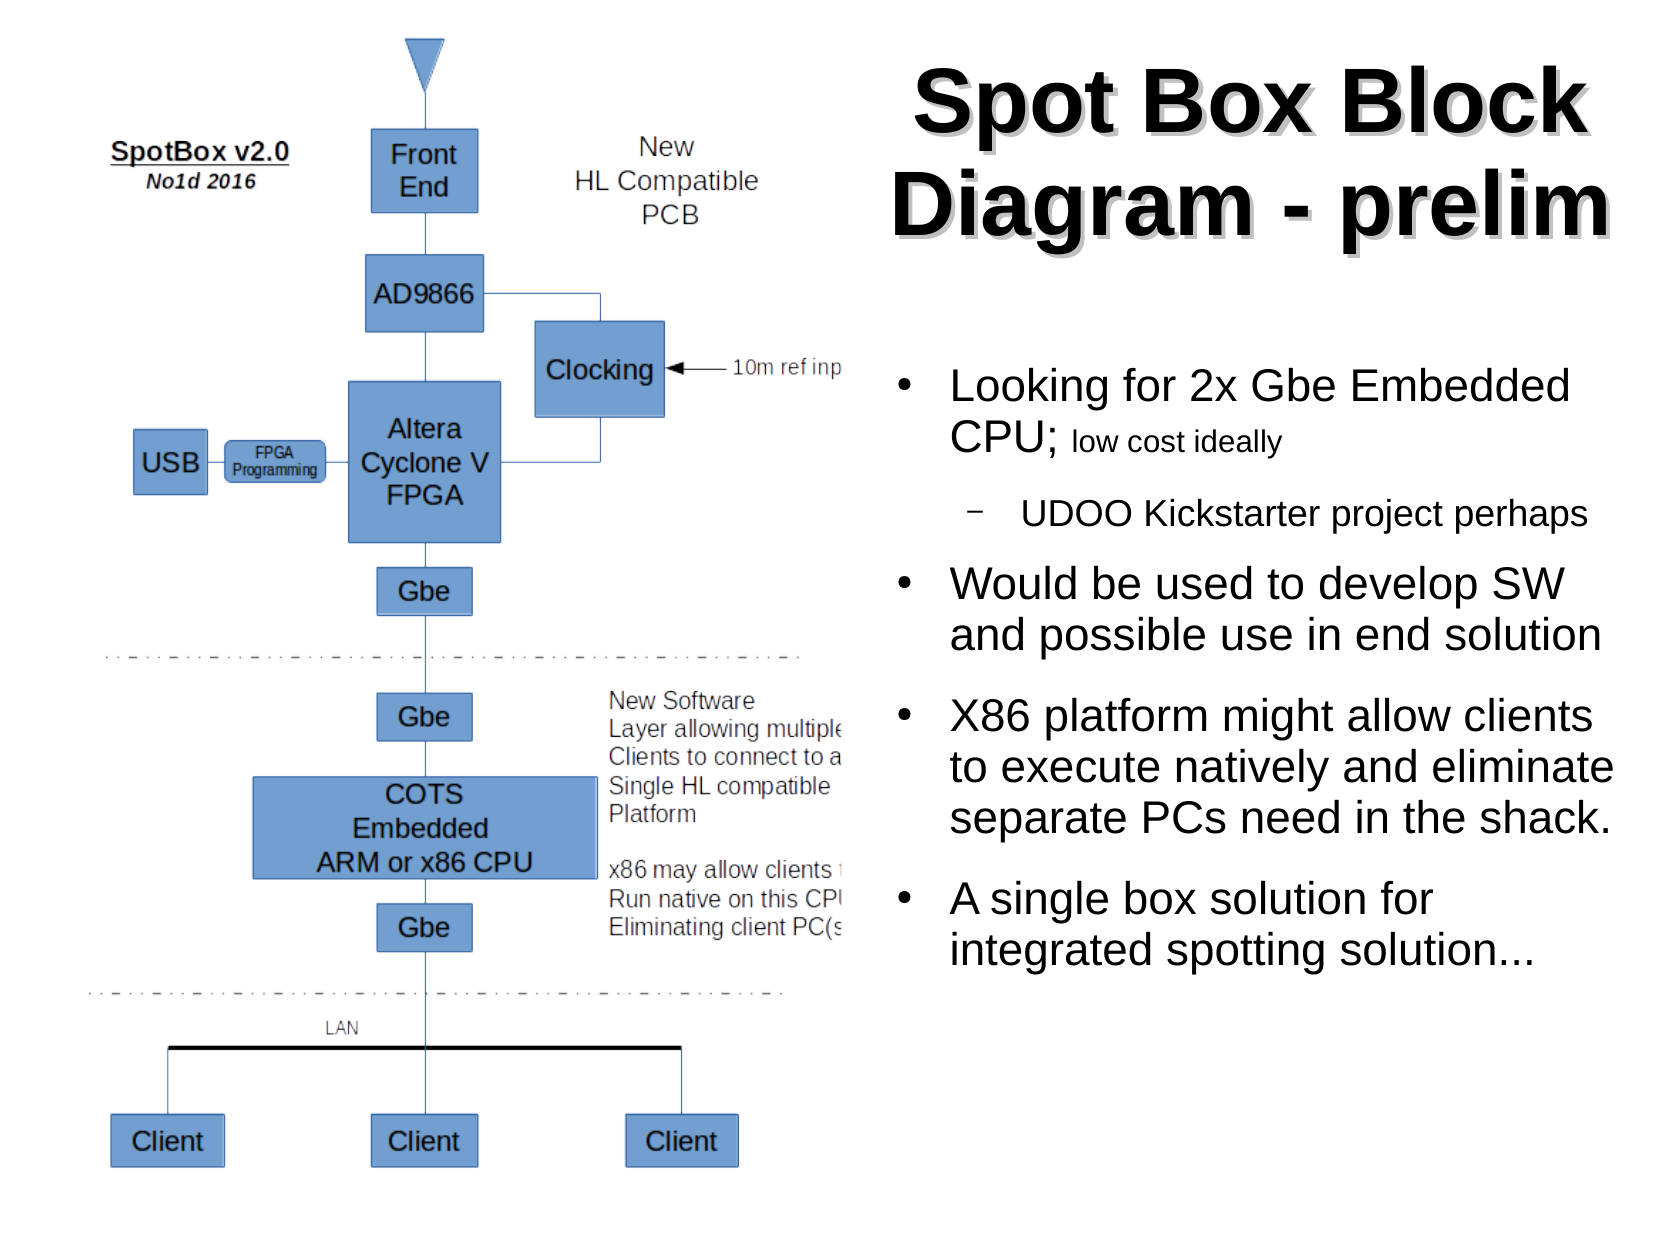

# Spot Box Block Diagram - prelim
Looking for 2x Gbe Embedded CPU; low cost ideally
UDOO Kickstarter project perhaps
Would be used to develop SW and possible use in end solution
X86 platform might allow clients to execute natively and eliminate separate PCs need in the shack.
A single box solution for integrated spotting solution...